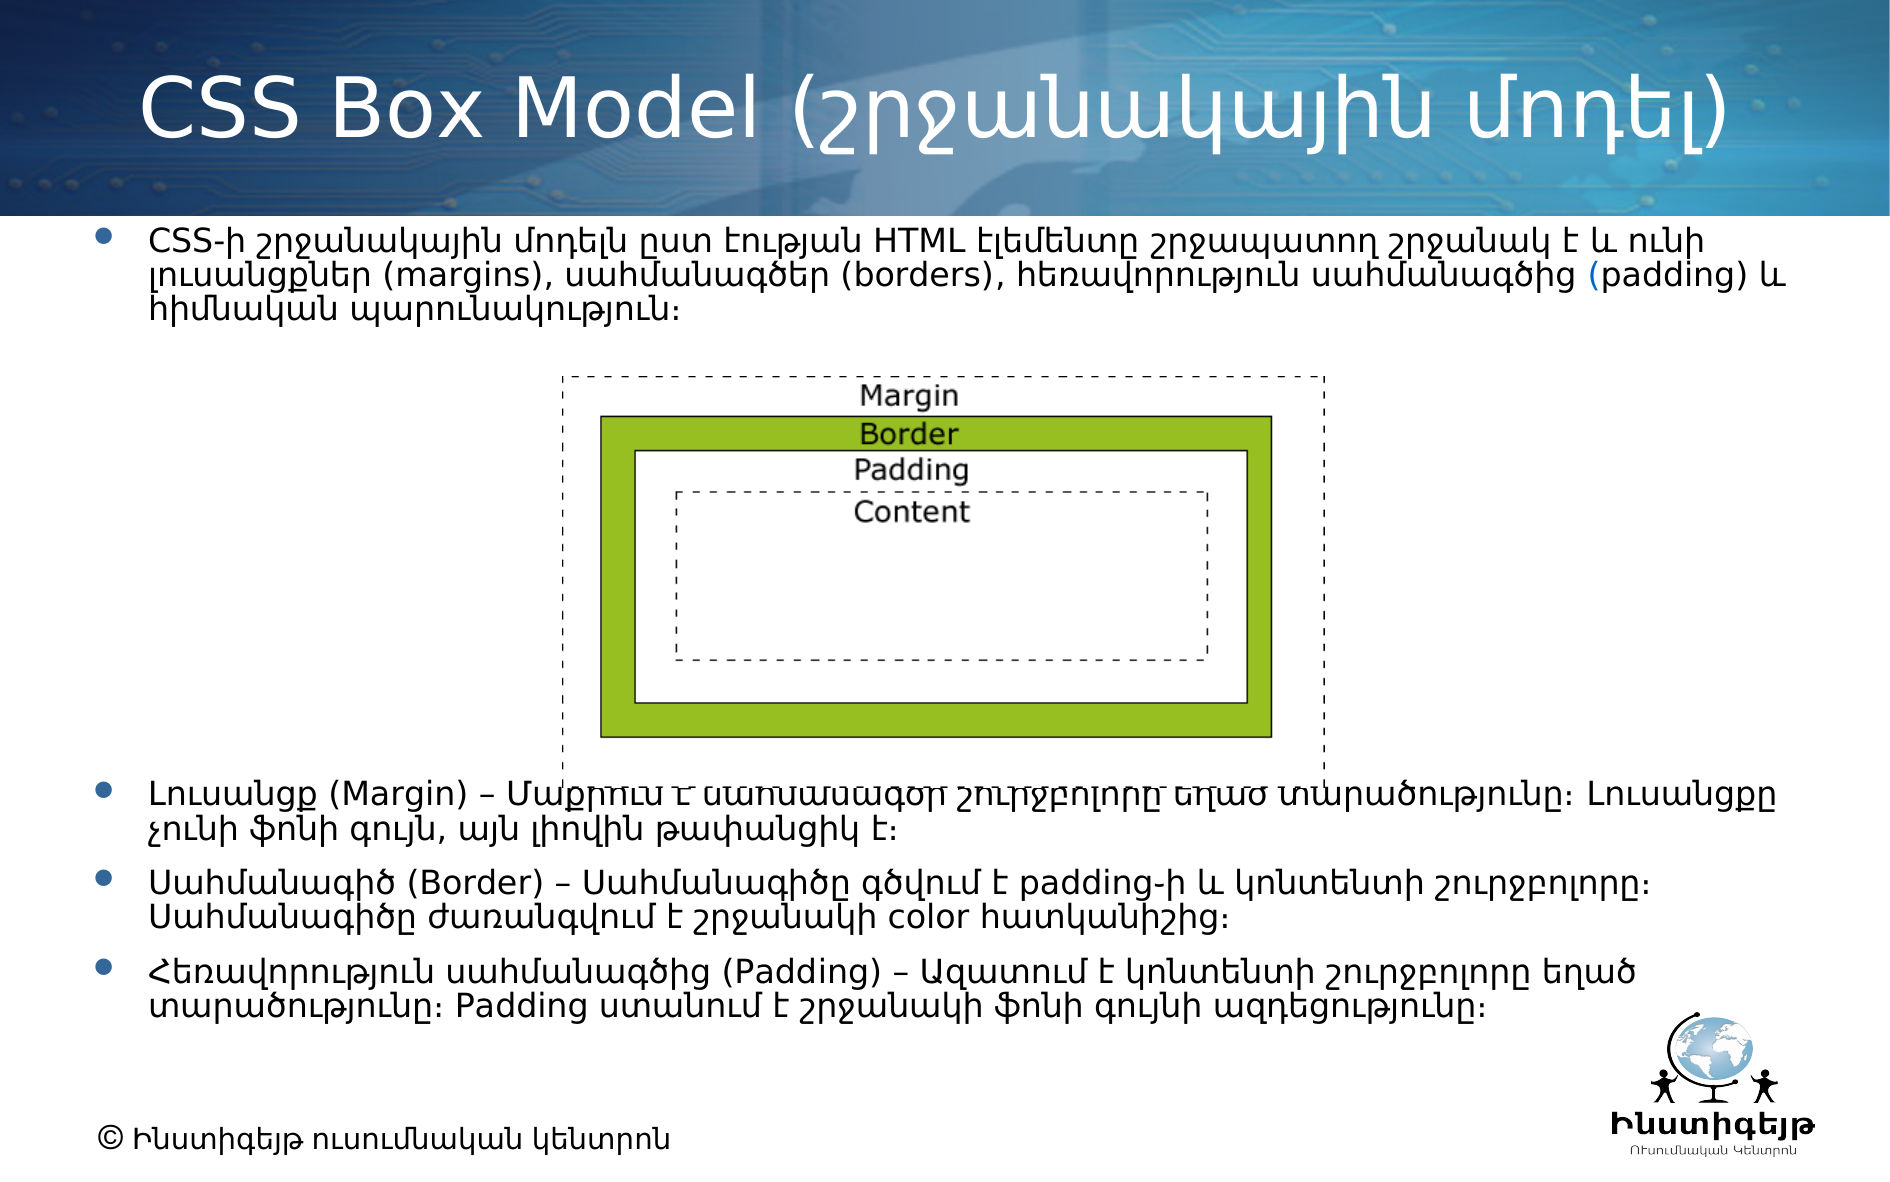

CSS Box Model (շրջանակային մոդել)
# CSS-ի շրջանակային մոդելն ըստ էության HTML էլեմենտը շրջապատող շրջանակ է և ունի լուսանցքներ (margins), սահմանագծեր (borders), հեռավորություն սահմանագծից (padding) և հիմնական պարունակություն։
Լուսանցք (Margin) – Մաքրում է սահմանագծի շուրջբոլորը եղած տարածությունը։ Լուսանցքը չունի ֆոնի գույն, այն լիովին թափանցիկ է։
Սահմանագիծ (Border) – Սահմանագիծը գծվում է padding֊ի և կոնտենտի շուրջբոլորը։ Սահմանագիծը ժառանգվում է շրջանակի color հատկանիշից։
Հեռավորություն սահմանագծից (Padding) – Ազատում է կոնտենտի շուրջբոլորը եղած
տարածությունը։ Padding ստանում է շրջանակի ֆոնի գույնի ազդեցությունը։